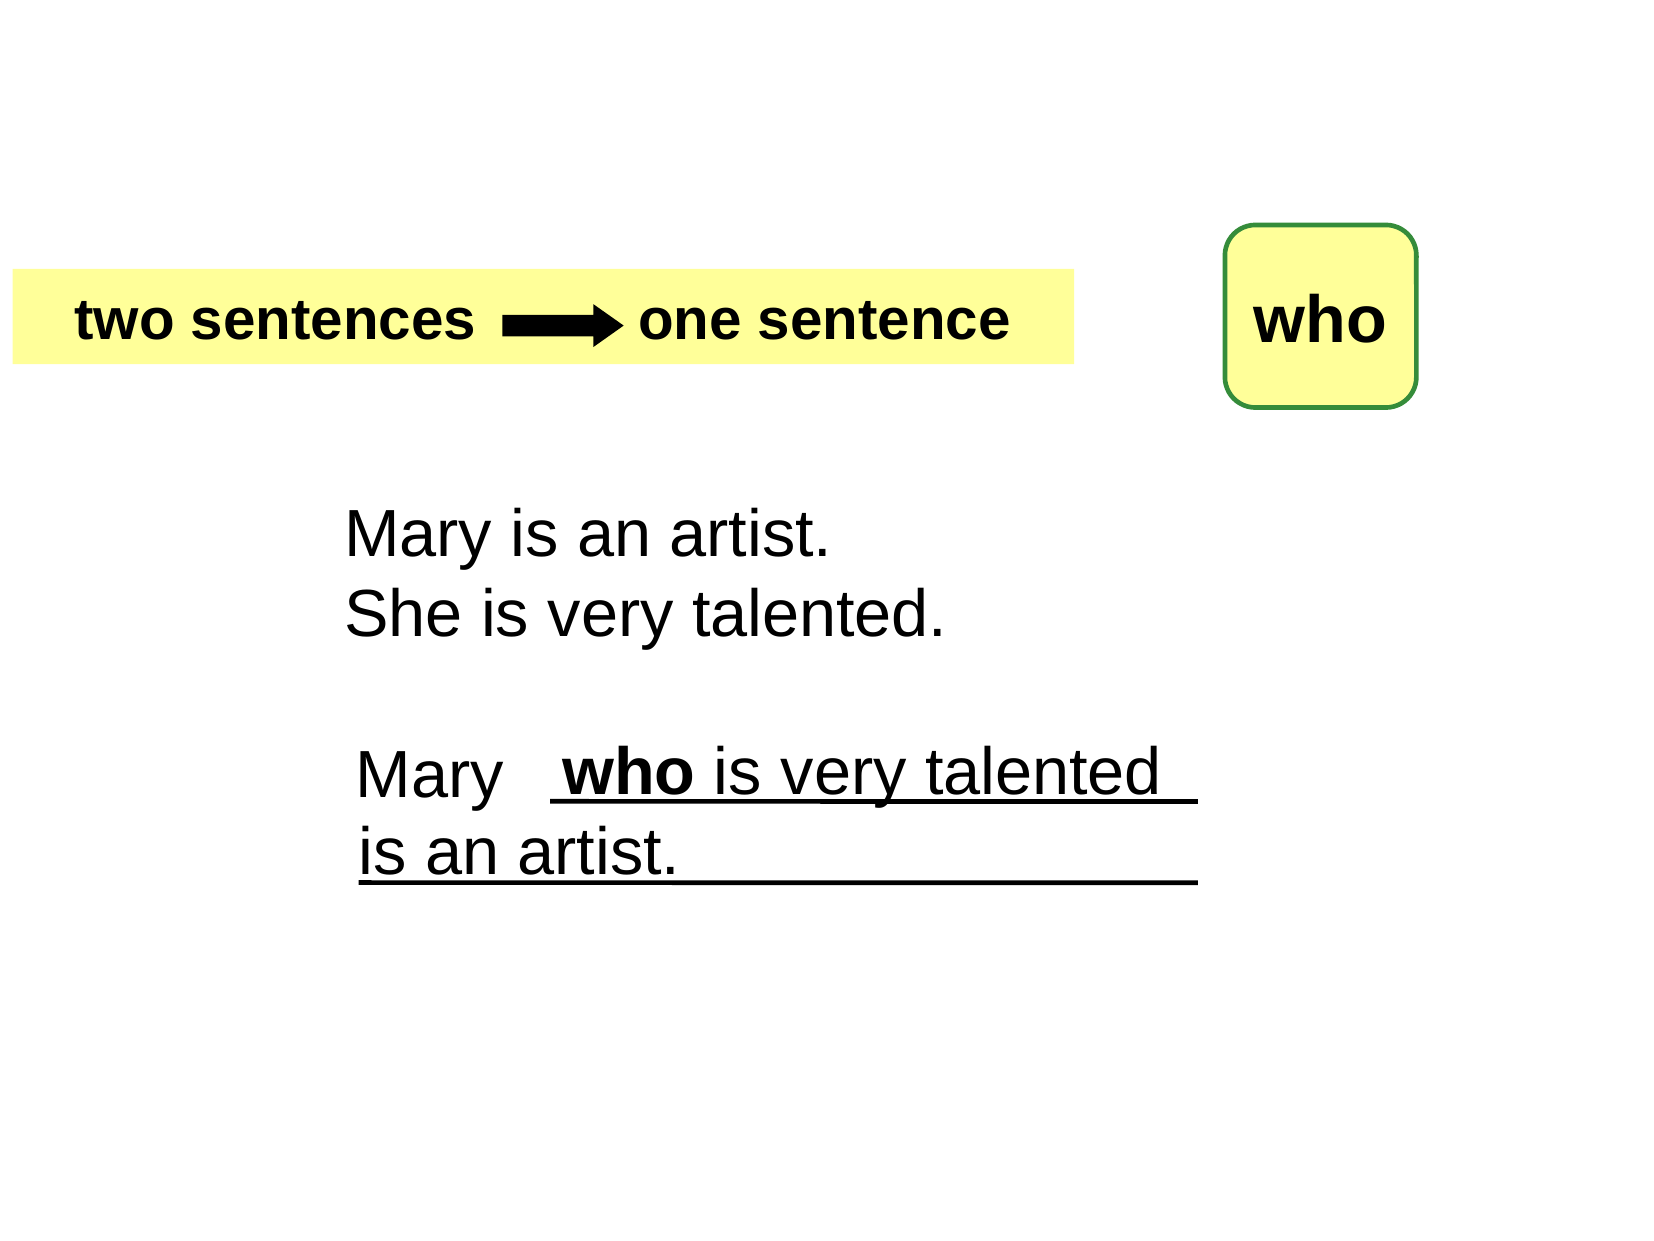

12-1,12-2 LET’S PRACTICE
who
two sentences one sentence
Mary is an artist.
She is very talented.
 who is very talented
is an artist.
Mary